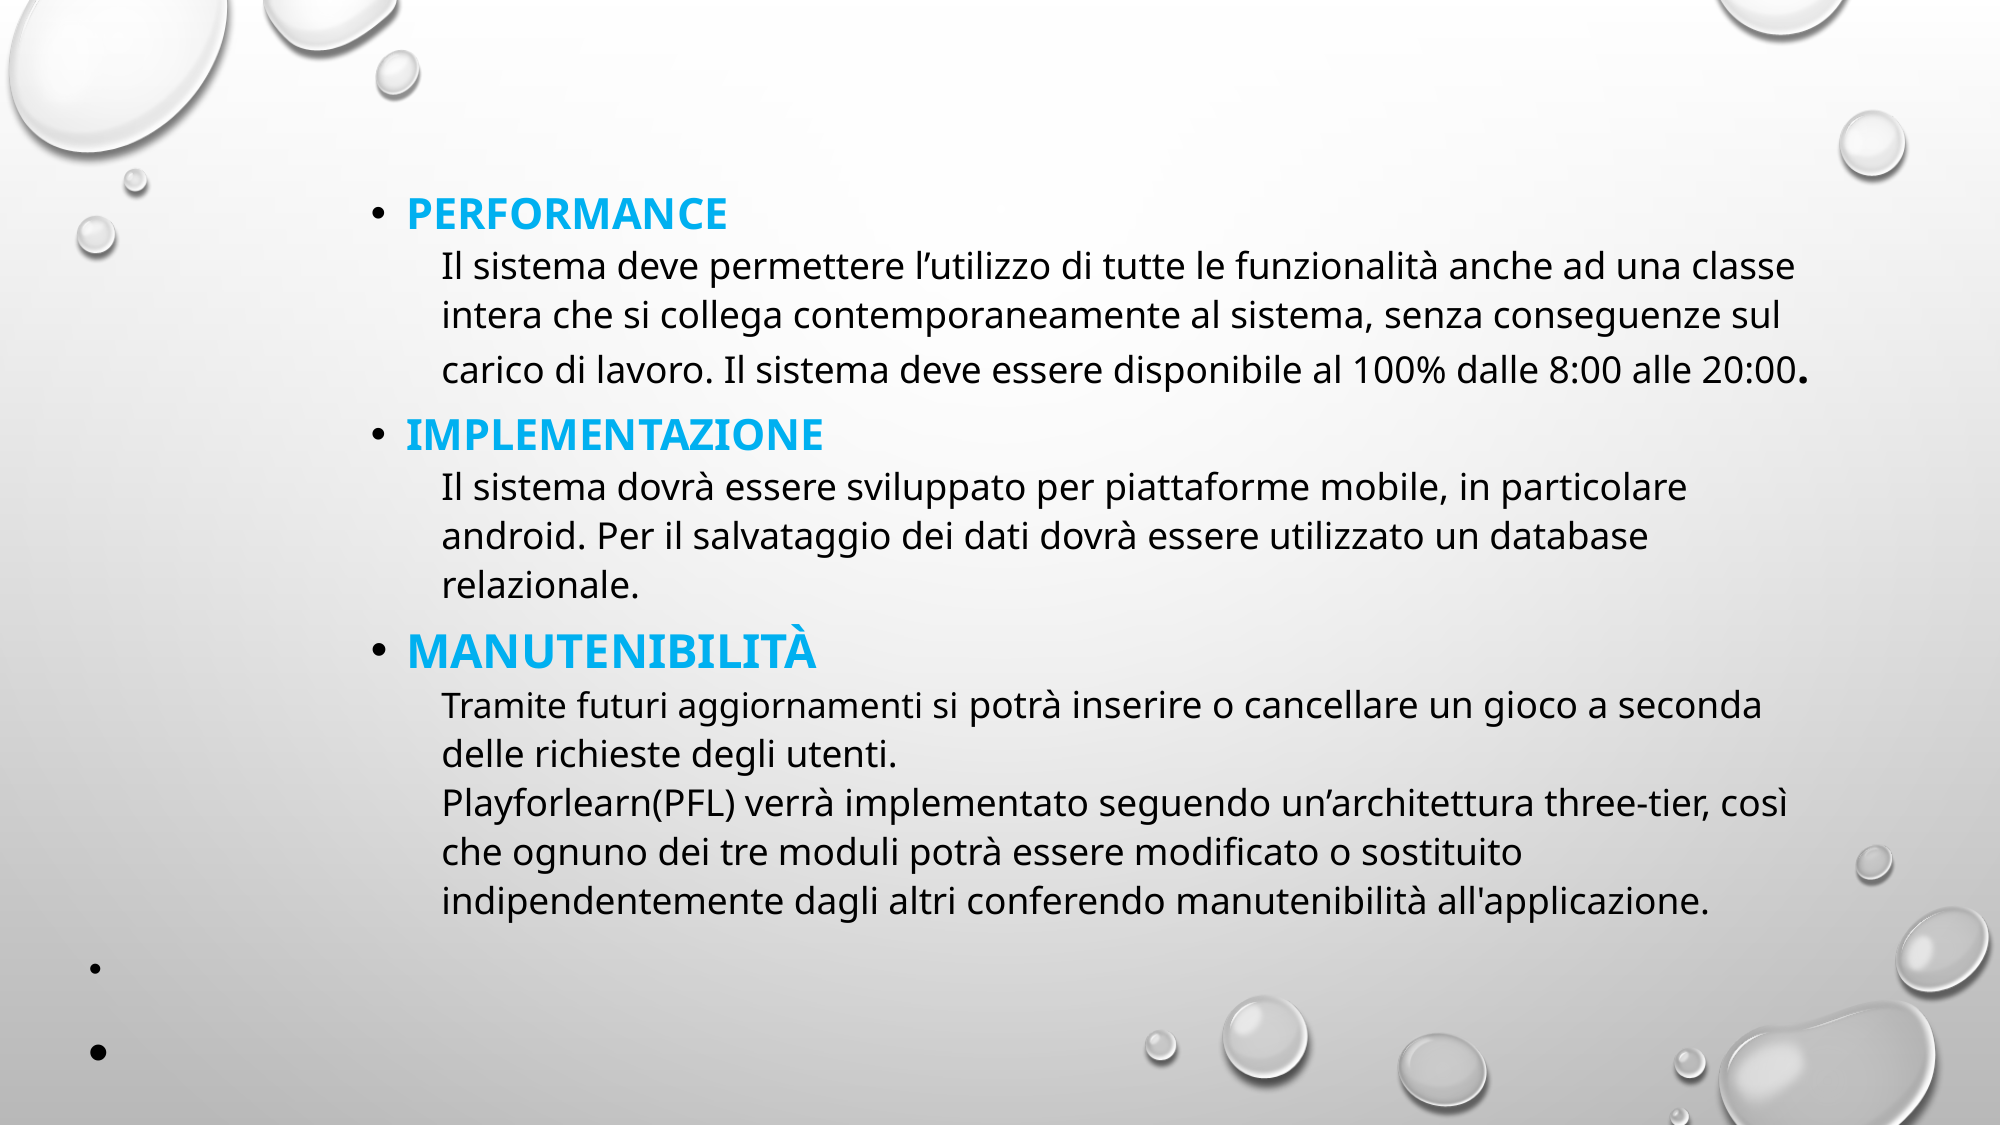

# Performance Il sistema deve permettere l’utilizzo di tutte le funzionalità anche ad una classe intera che si collega contemporaneamente al sistema, senza conseguenze sul carico di lavoro. Il sistema deve essere disponibile al 100% dalle 8:00 alle 20:00.
Implementazione
Il sistema dovrà essere sviluppato per piattaforme mobile, in particolare android. Per il salvataggio dei dati dovrà essere utilizzato un database relazionale.
Manutenibilità
Tramite futuri aggiornamenti si potrà inserire o cancellare un gioco a seconda delle richieste degli utenti.
Playforlearn(PFL) verrà implementato seguendo un’architettura three-tier, così che ognuno dei tre moduli potrà essere modificato o sostituito indipendentemente dagli altri conferendo manutenibilità all'applicazione.